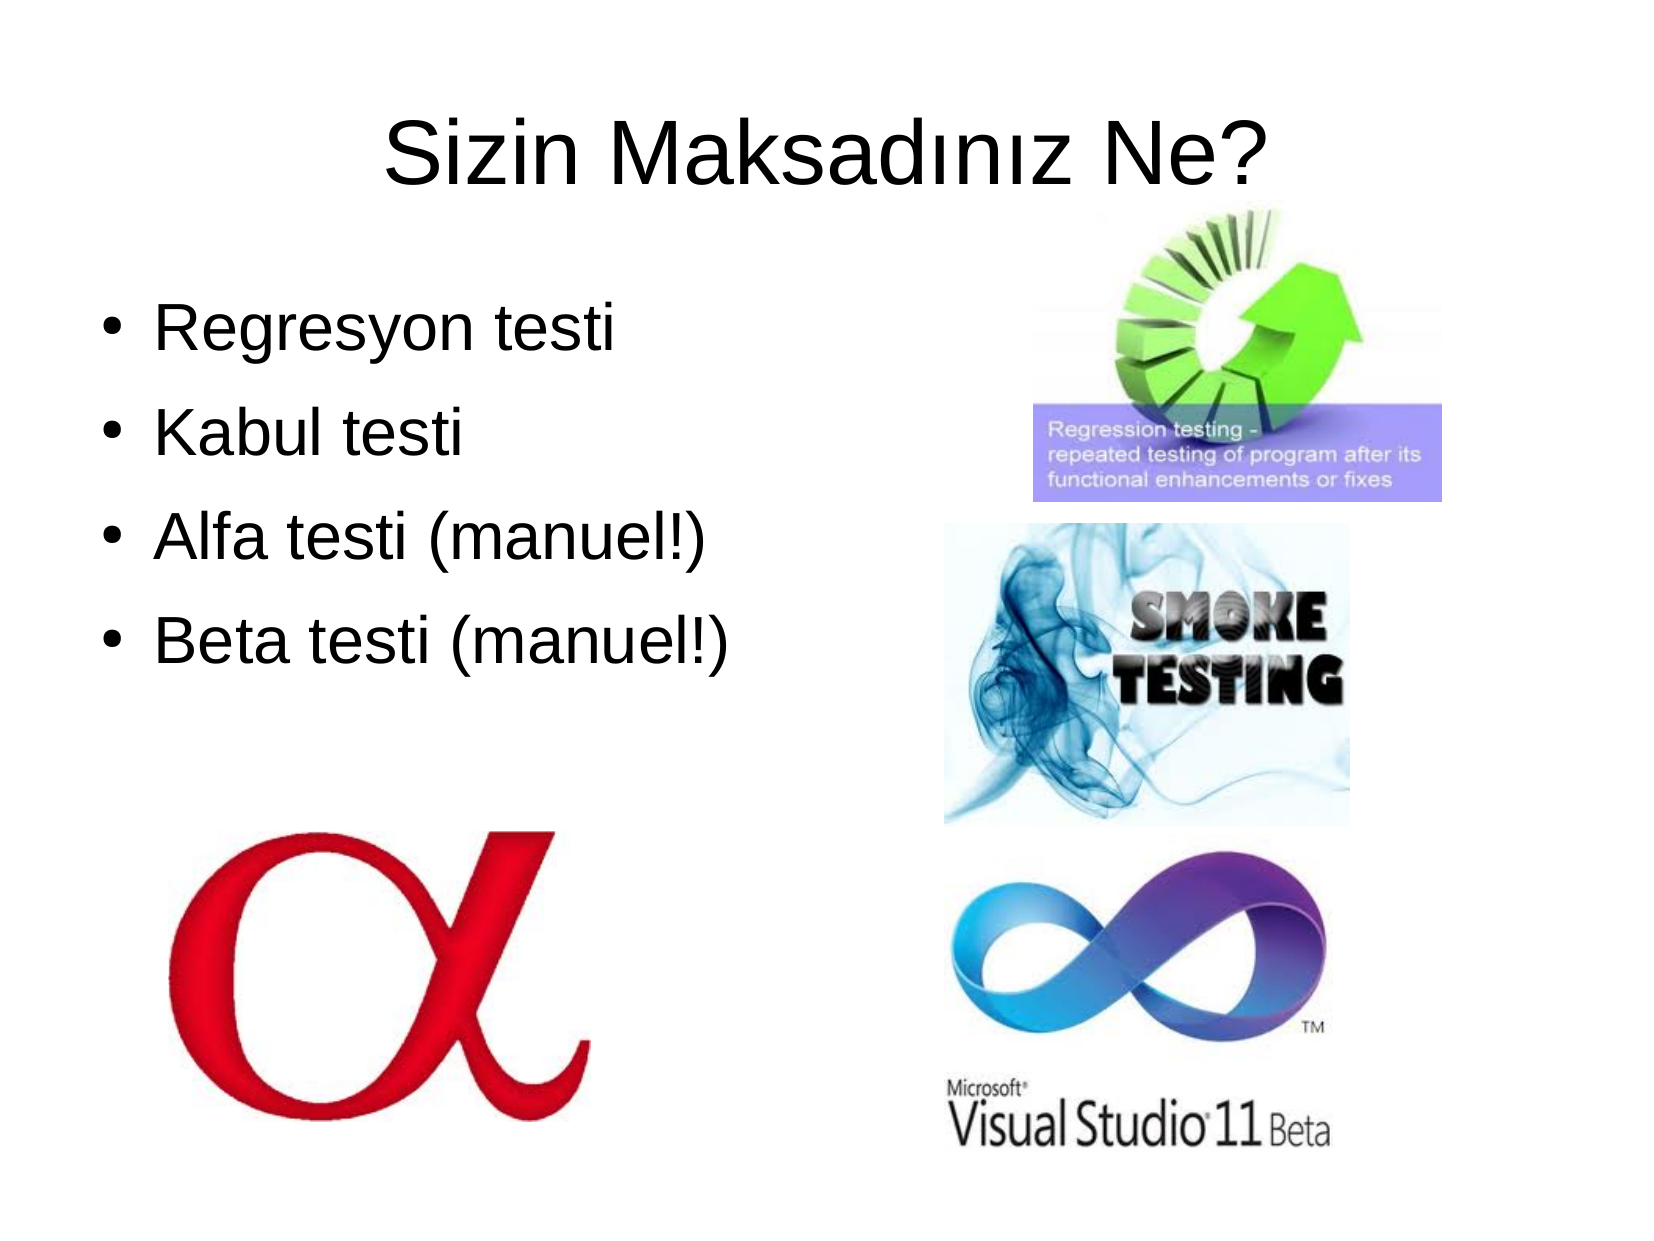

# Sizin Maksadınız Ne?
Regresyon testi
Kabul testi
Alfa testi (manuel!)
Beta testi (manuel!)